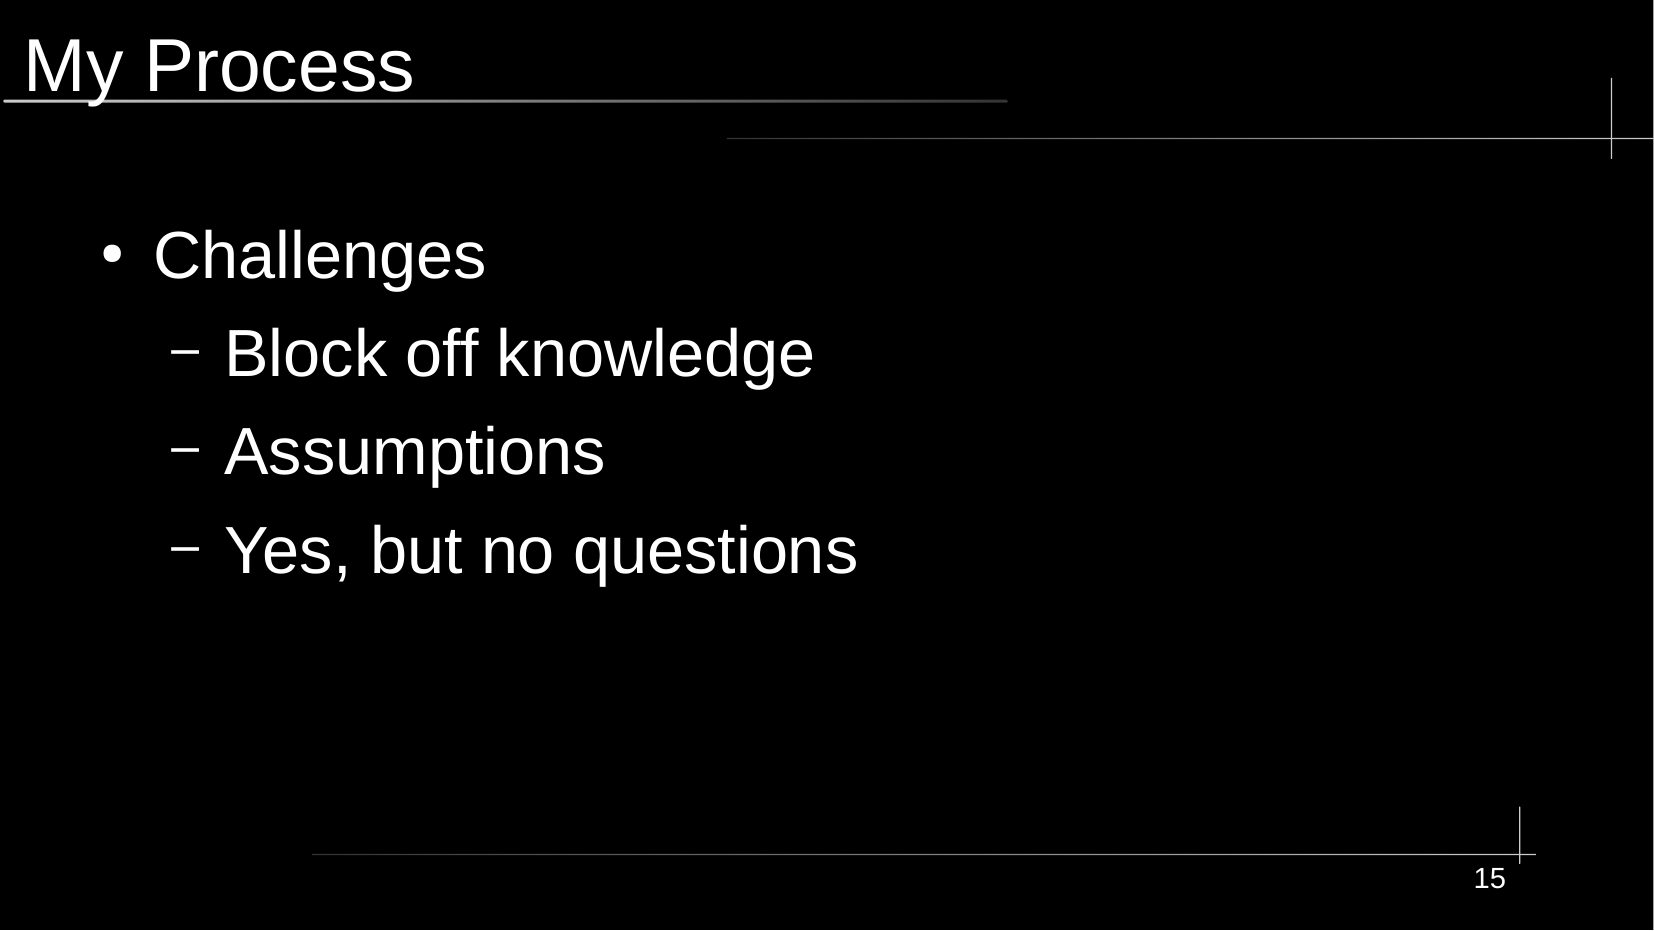

# My Process
Challenges
Block off knowledge
Assumptions
Yes, but no questions
15